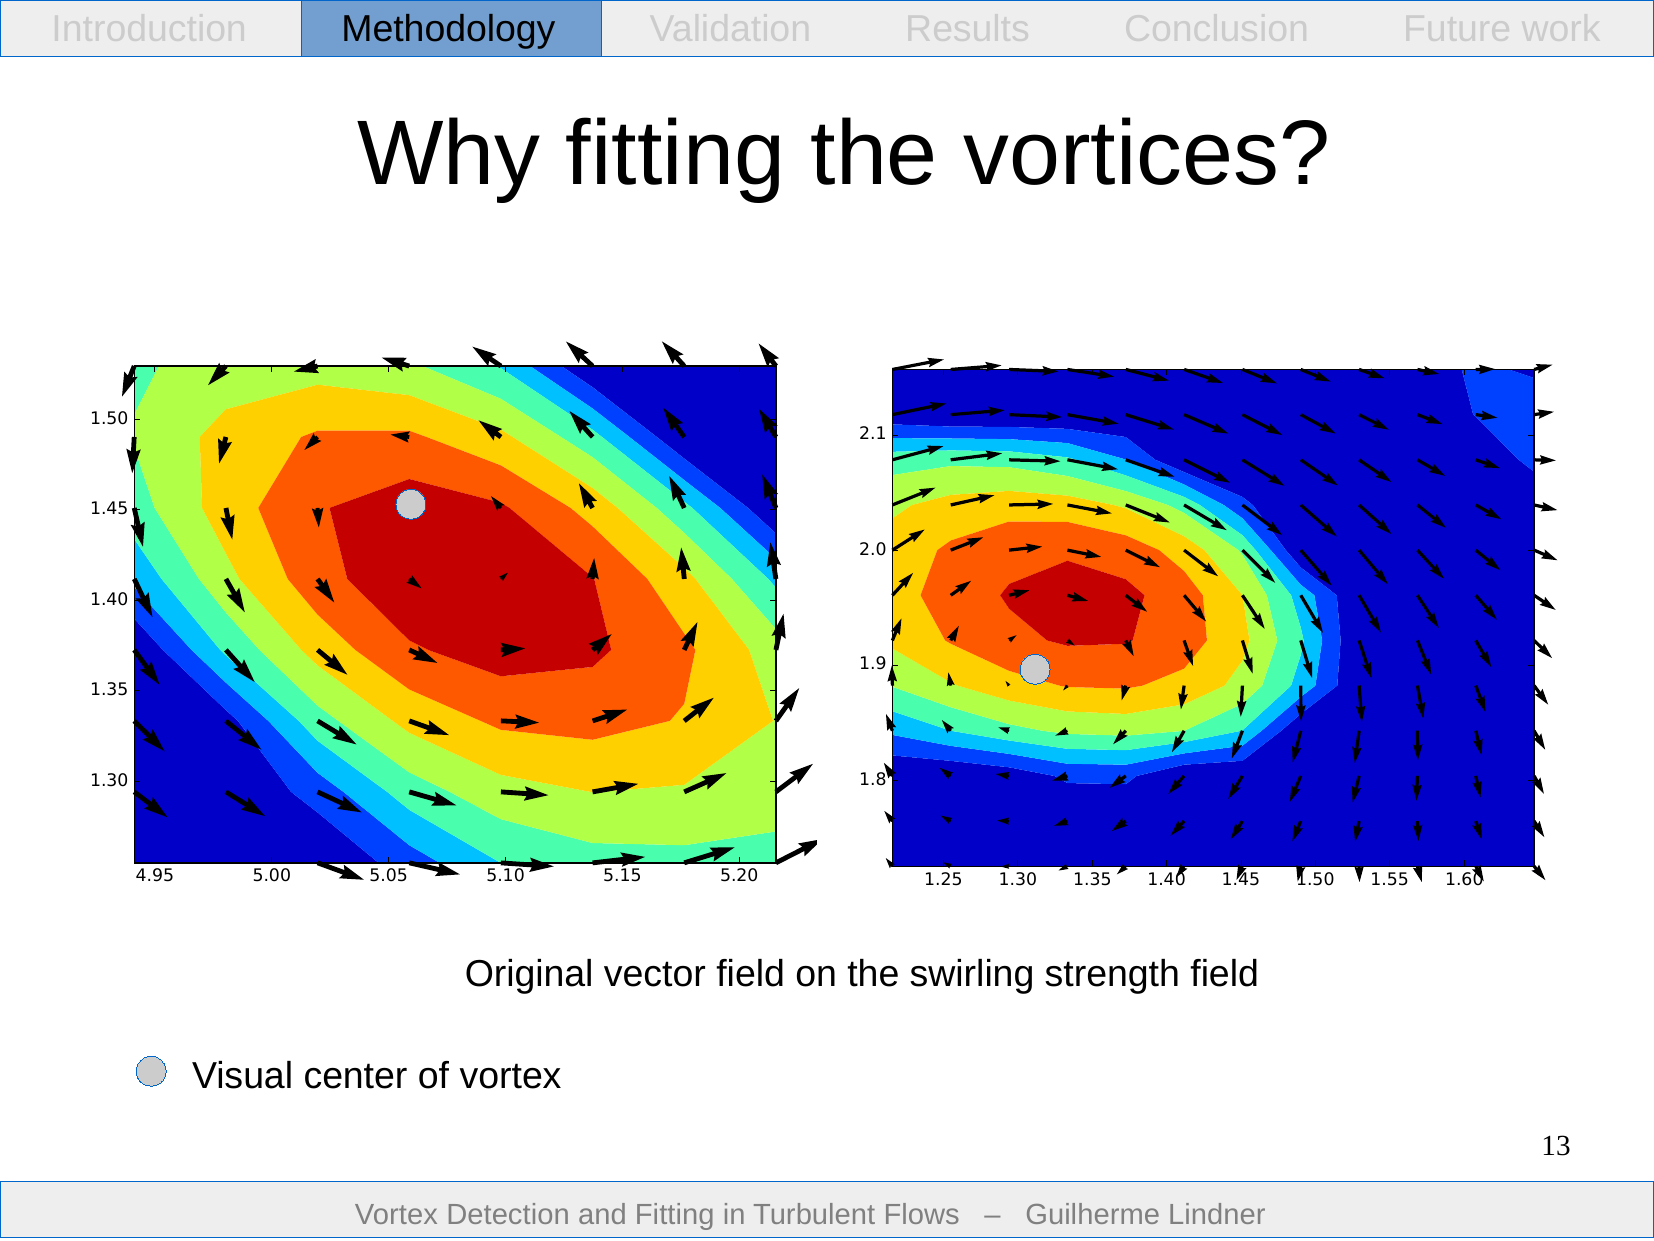

Introduction Methodology Validation Results Conclusion Future work
# Why fitting the vortices?
Original vector field on the swirling strength field
Visual center of vortex
13
Vortex Detection and Fitting in Turbulent Flows – Guilherme Lindner